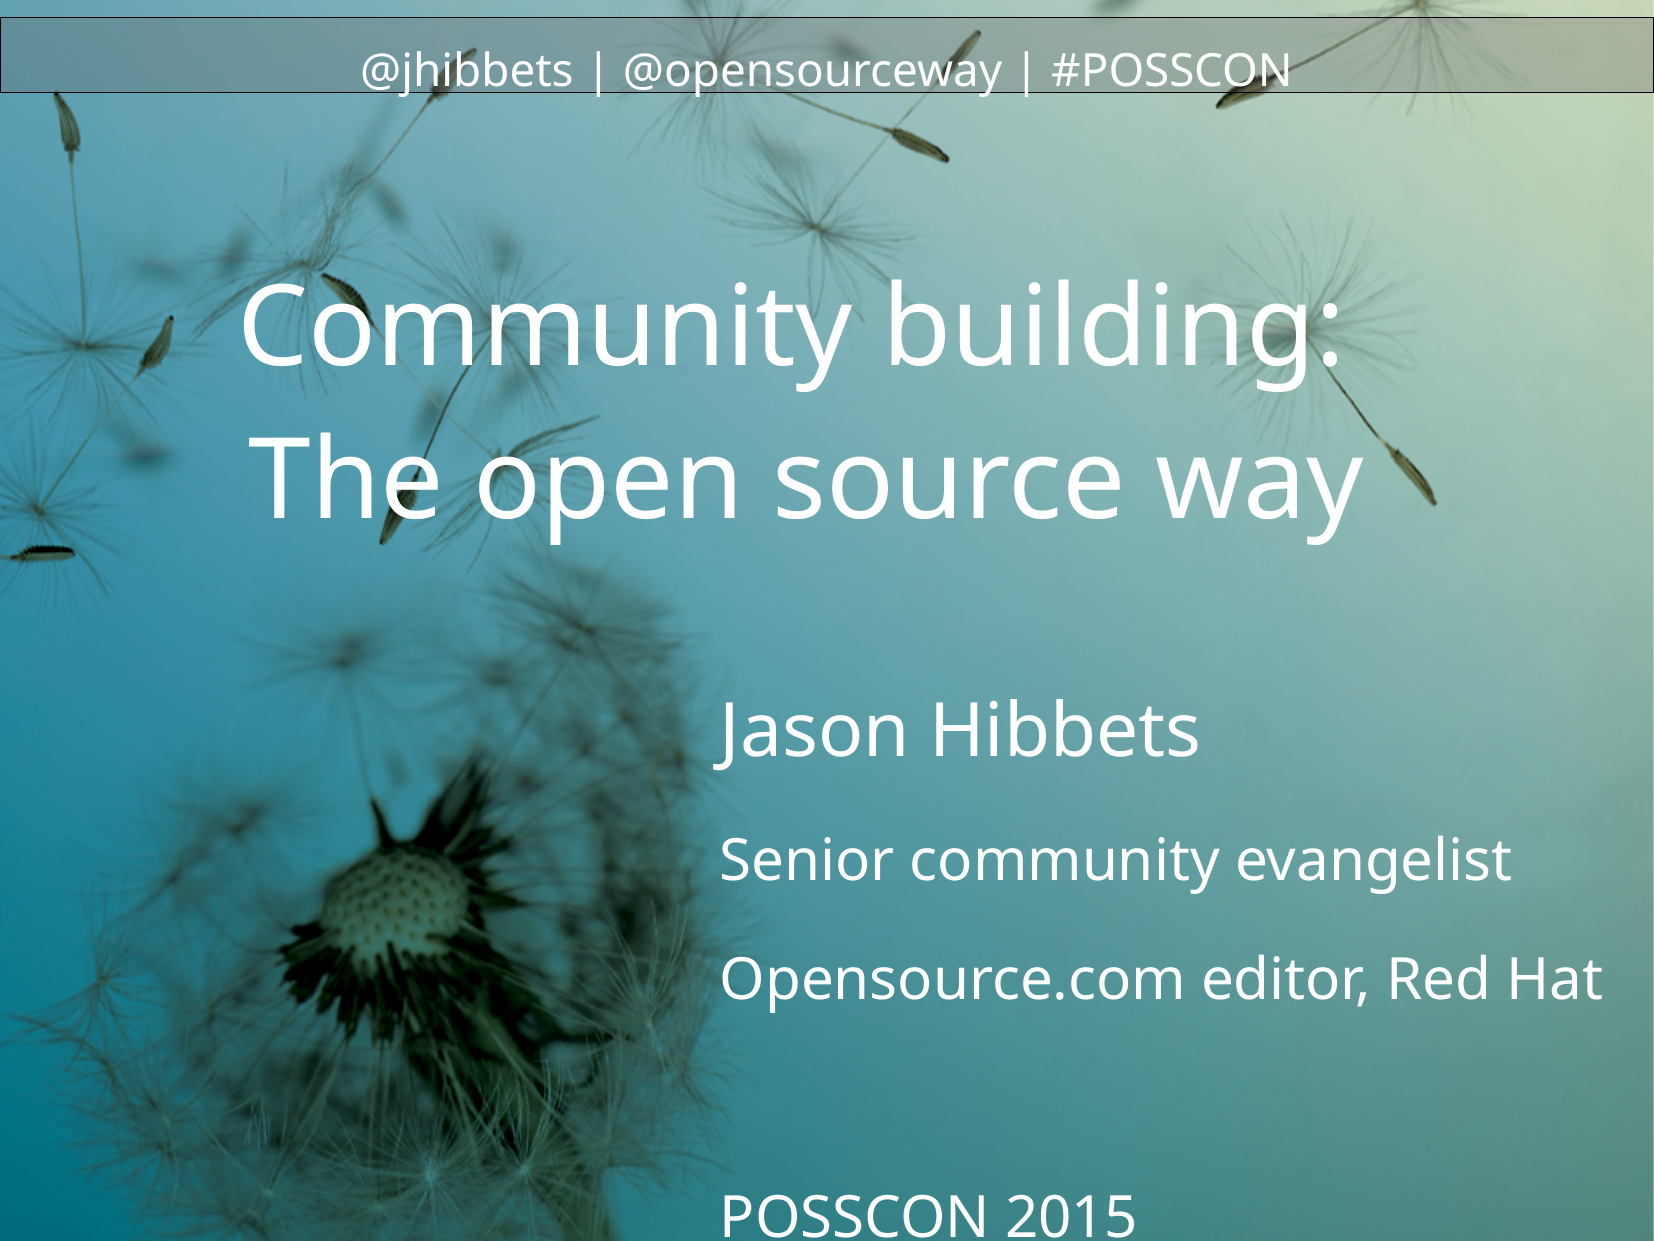

Community building:
The open source way
Jason Hibbets
Senior community evangelist
Opensource.com editor, Red Hat
POSSCON 2015
April 14, 2015